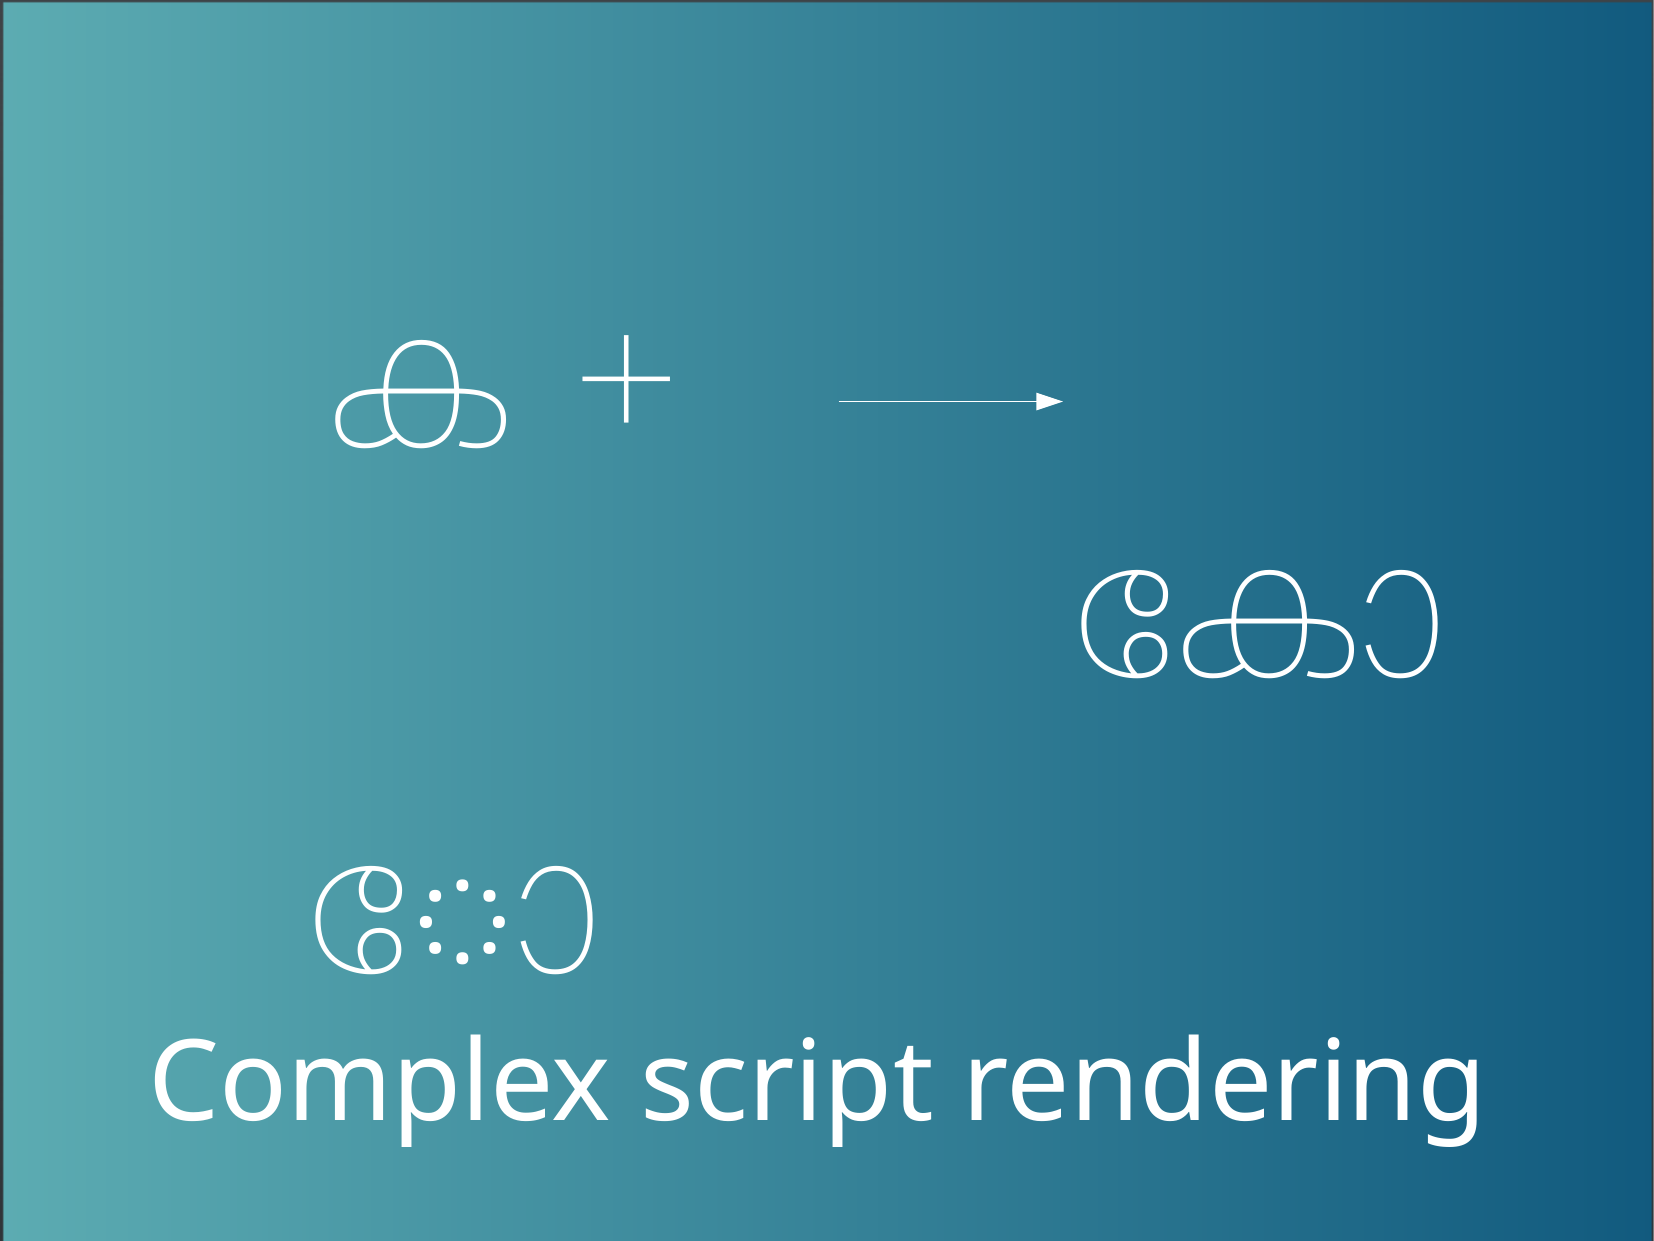

# ക + ോ
 കോ
Complex script rendering